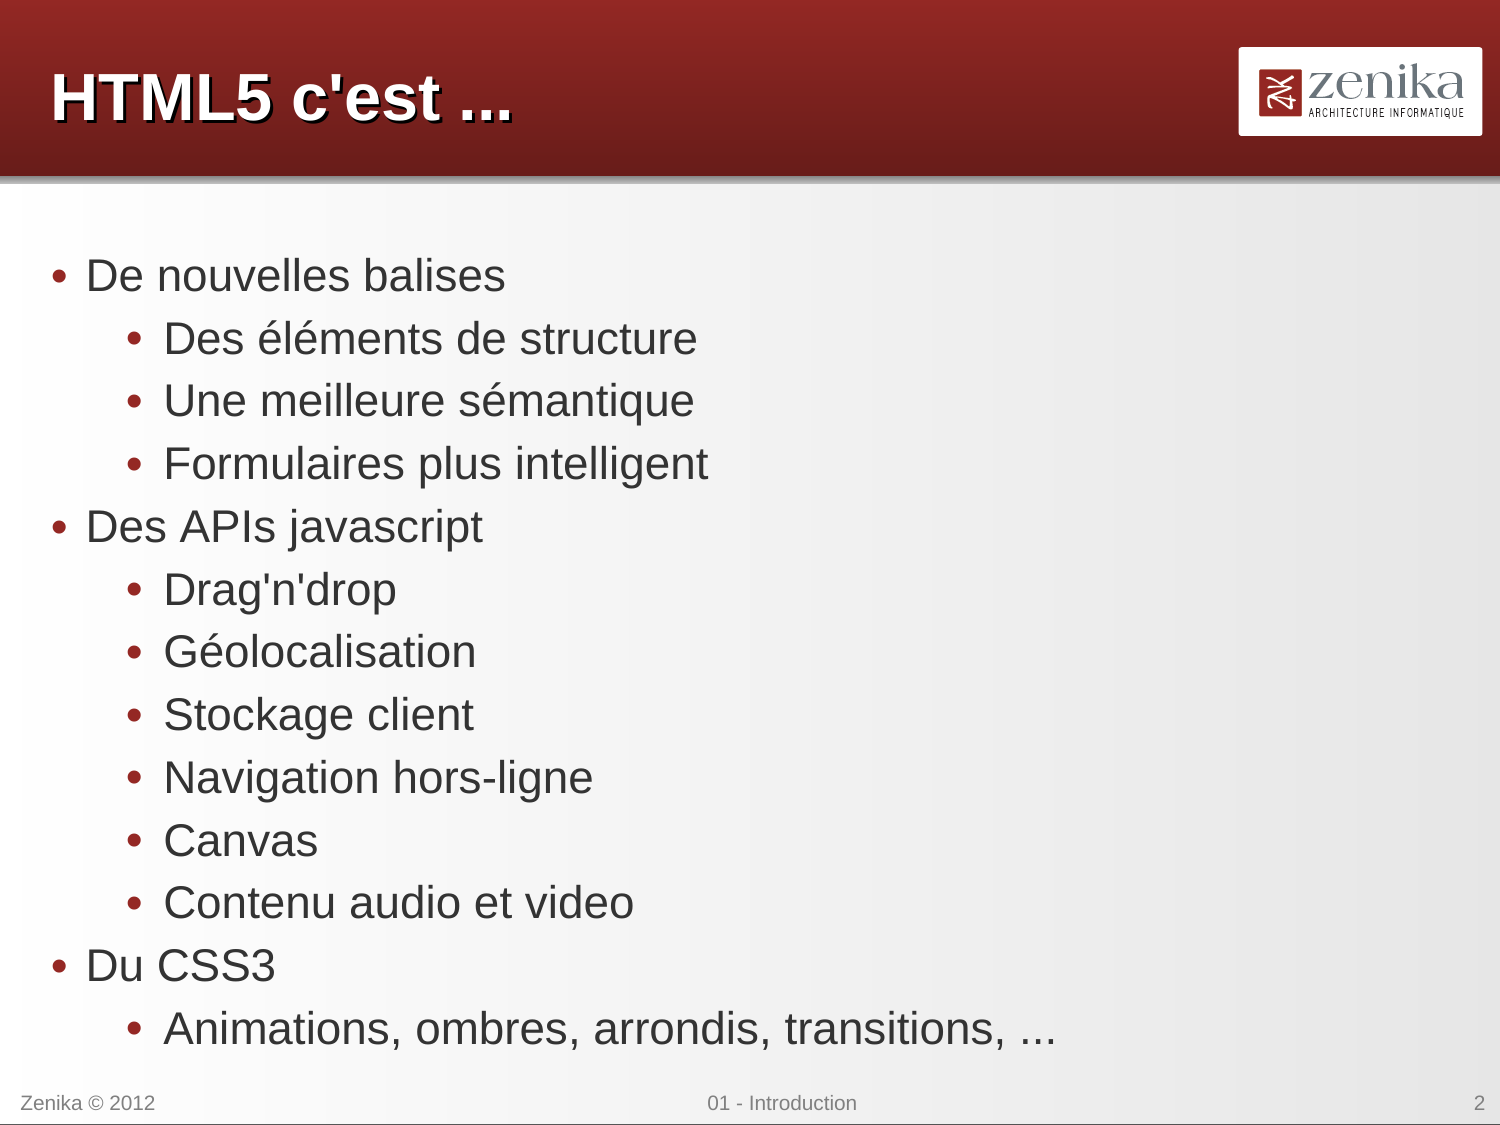

# HTML5 c'est ...
De nouvelles balises
Des éléments de structure
Une meilleure sémantique
Formulaires plus intelligent
Des APIs javascript
Drag'n'drop
Géolocalisation
Stockage client
Navigation hors-ligne
Canvas
Contenu audio et video
Du CSS3
Animations, ombres, arrondis, transitions, ...